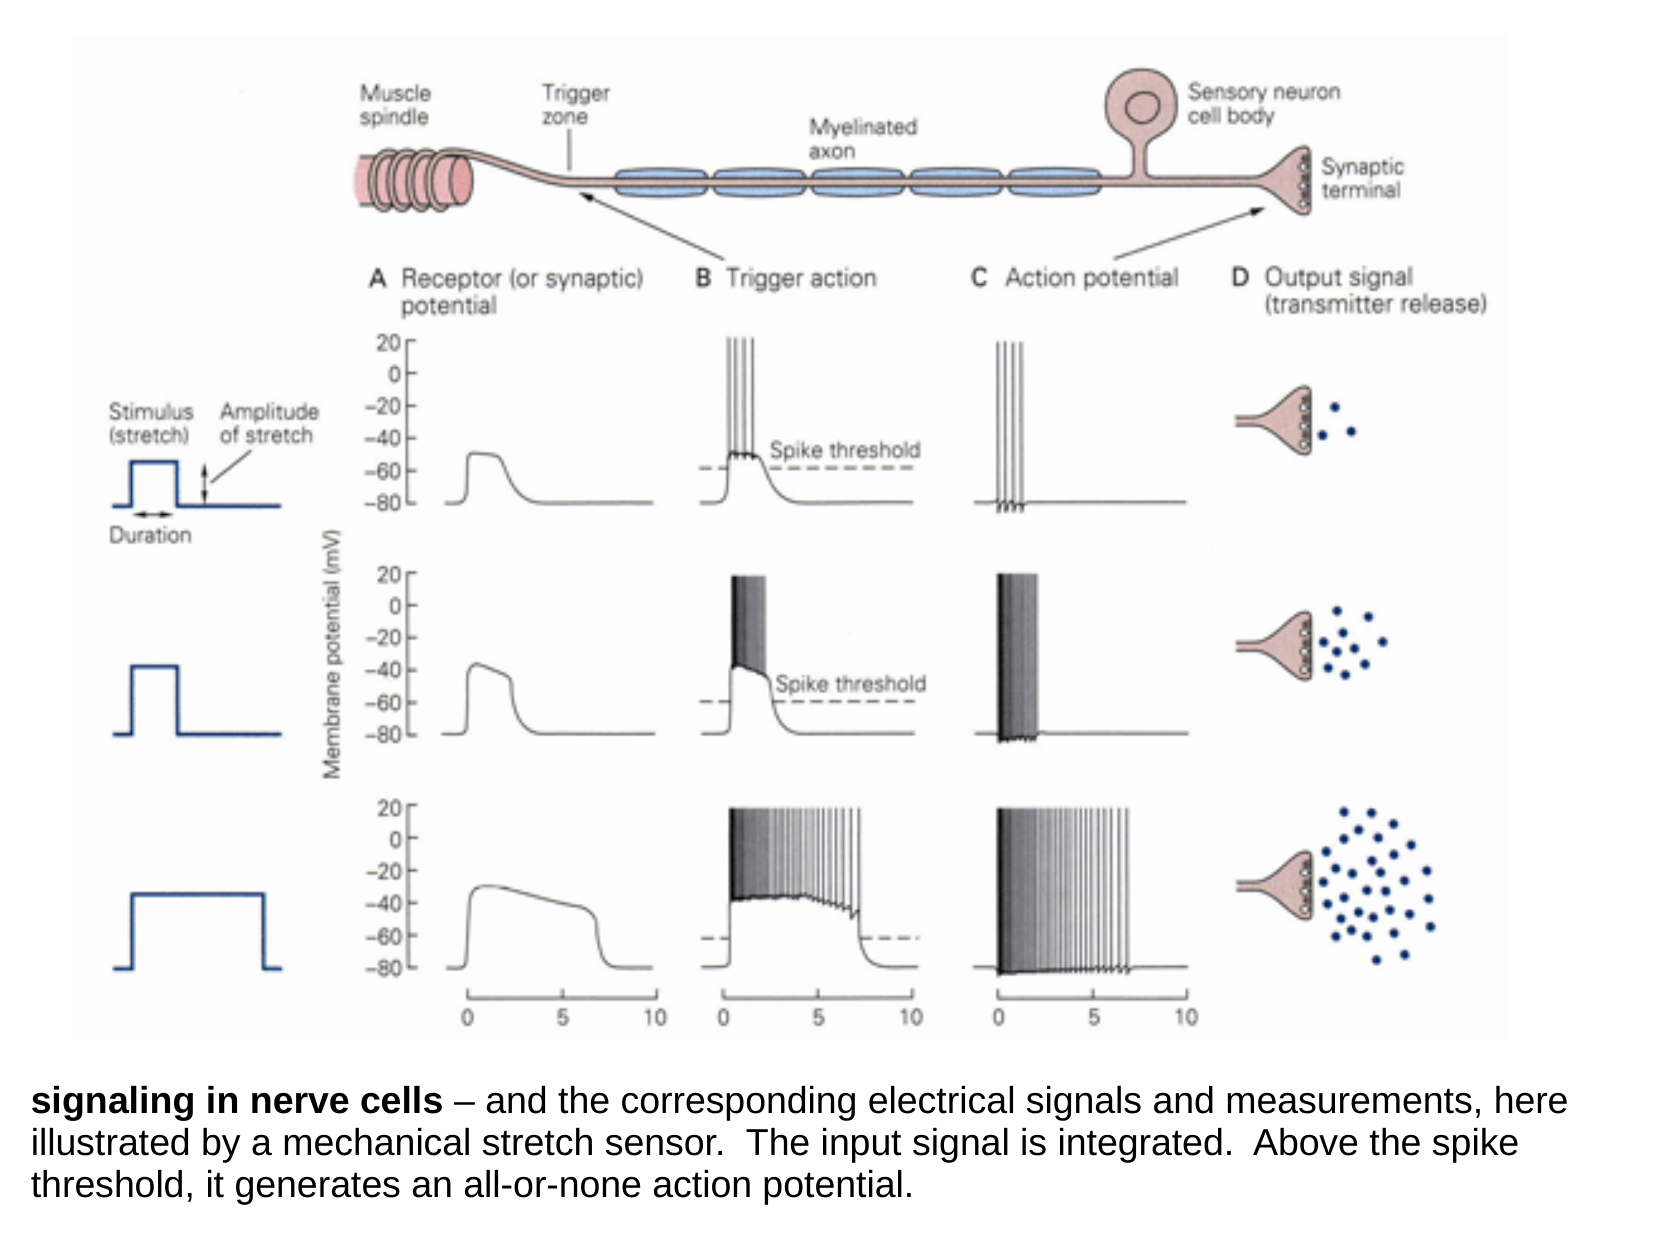

signaling in nerve cells – and the corresponding electrical signals and measurements, here illustrated by a mechanical stretch sensor. The input signal is integrated. Above the spike threshold, it generates an all-or-none action potential.